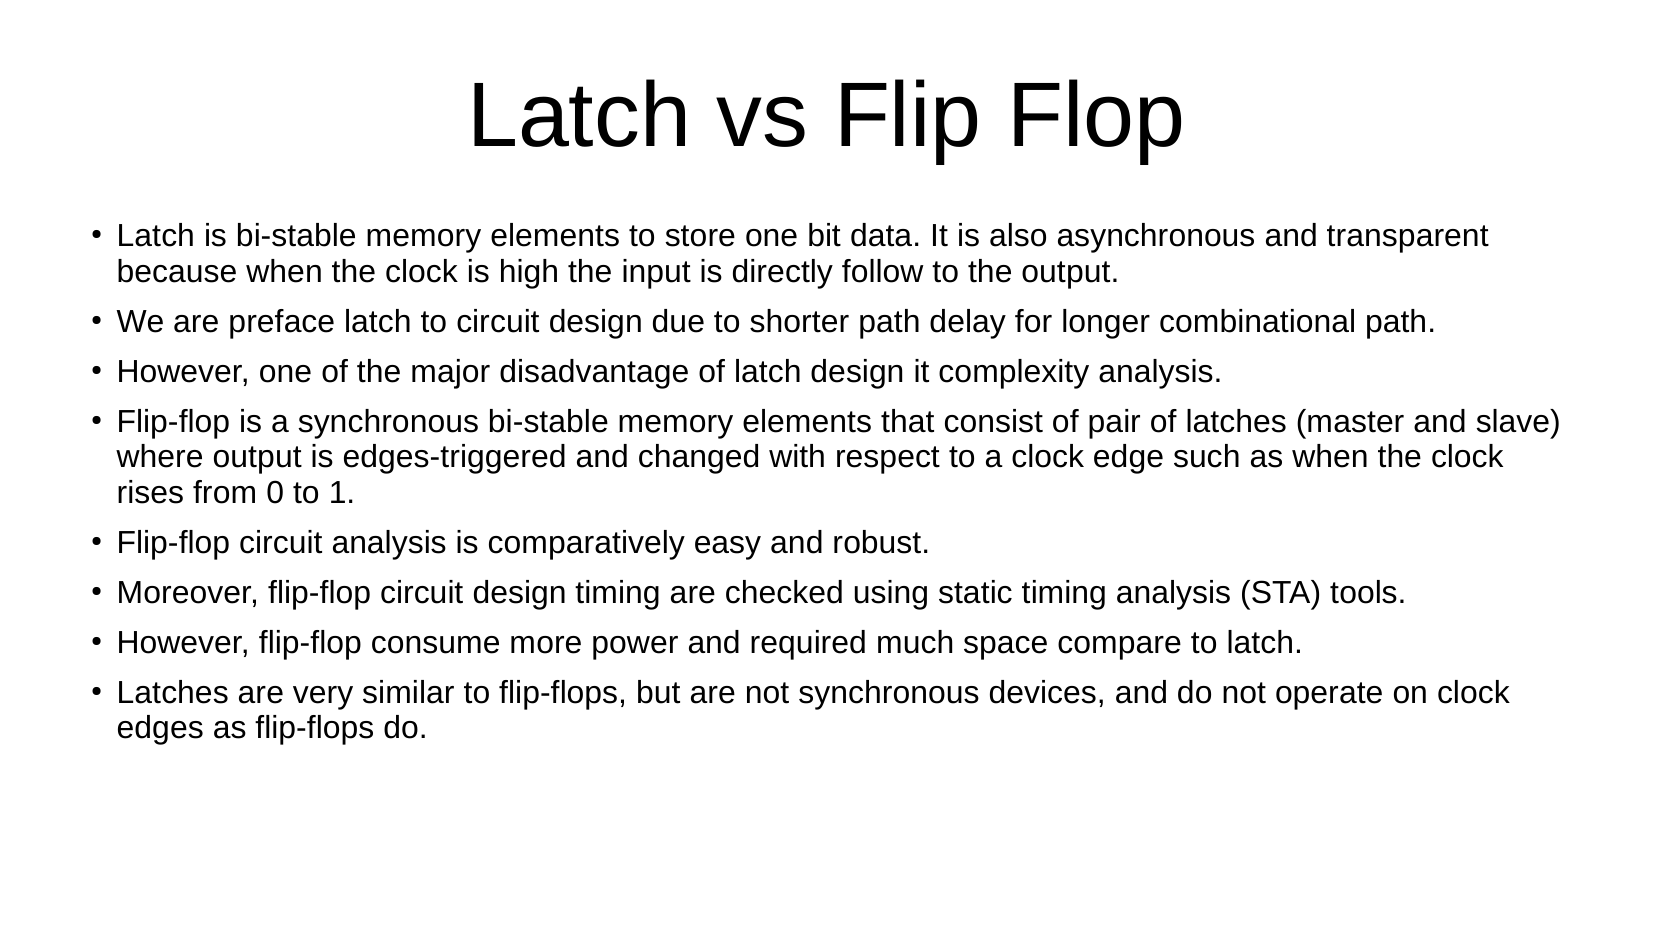

# Latch vs Flip Flop
Latch is bi-stable memory elements to store one bit data. It is also asynchronous and transparent because when the clock is high the input is directly follow to the output.
We are preface latch to circuit design due to shorter path delay for longer combinational path.
However, one of the major disadvantage of latch design it complexity analysis.
Flip-flop is a synchronous bi-stable memory elements that consist of pair of latches (master and slave) where output is edges-triggered and changed with respect to a clock edge such as when the clock rises from 0 to 1.
Flip-flop circuit analysis is comparatively easy and robust.
Moreover, flip-flop circuit design timing are checked using static timing analysis (STA) tools.
However, flip-flop consume more power and required much space compare to latch.
Latches are very similar to flip-flops, but are not synchronous devices, and do not operate on clock edges as flip-flops do.